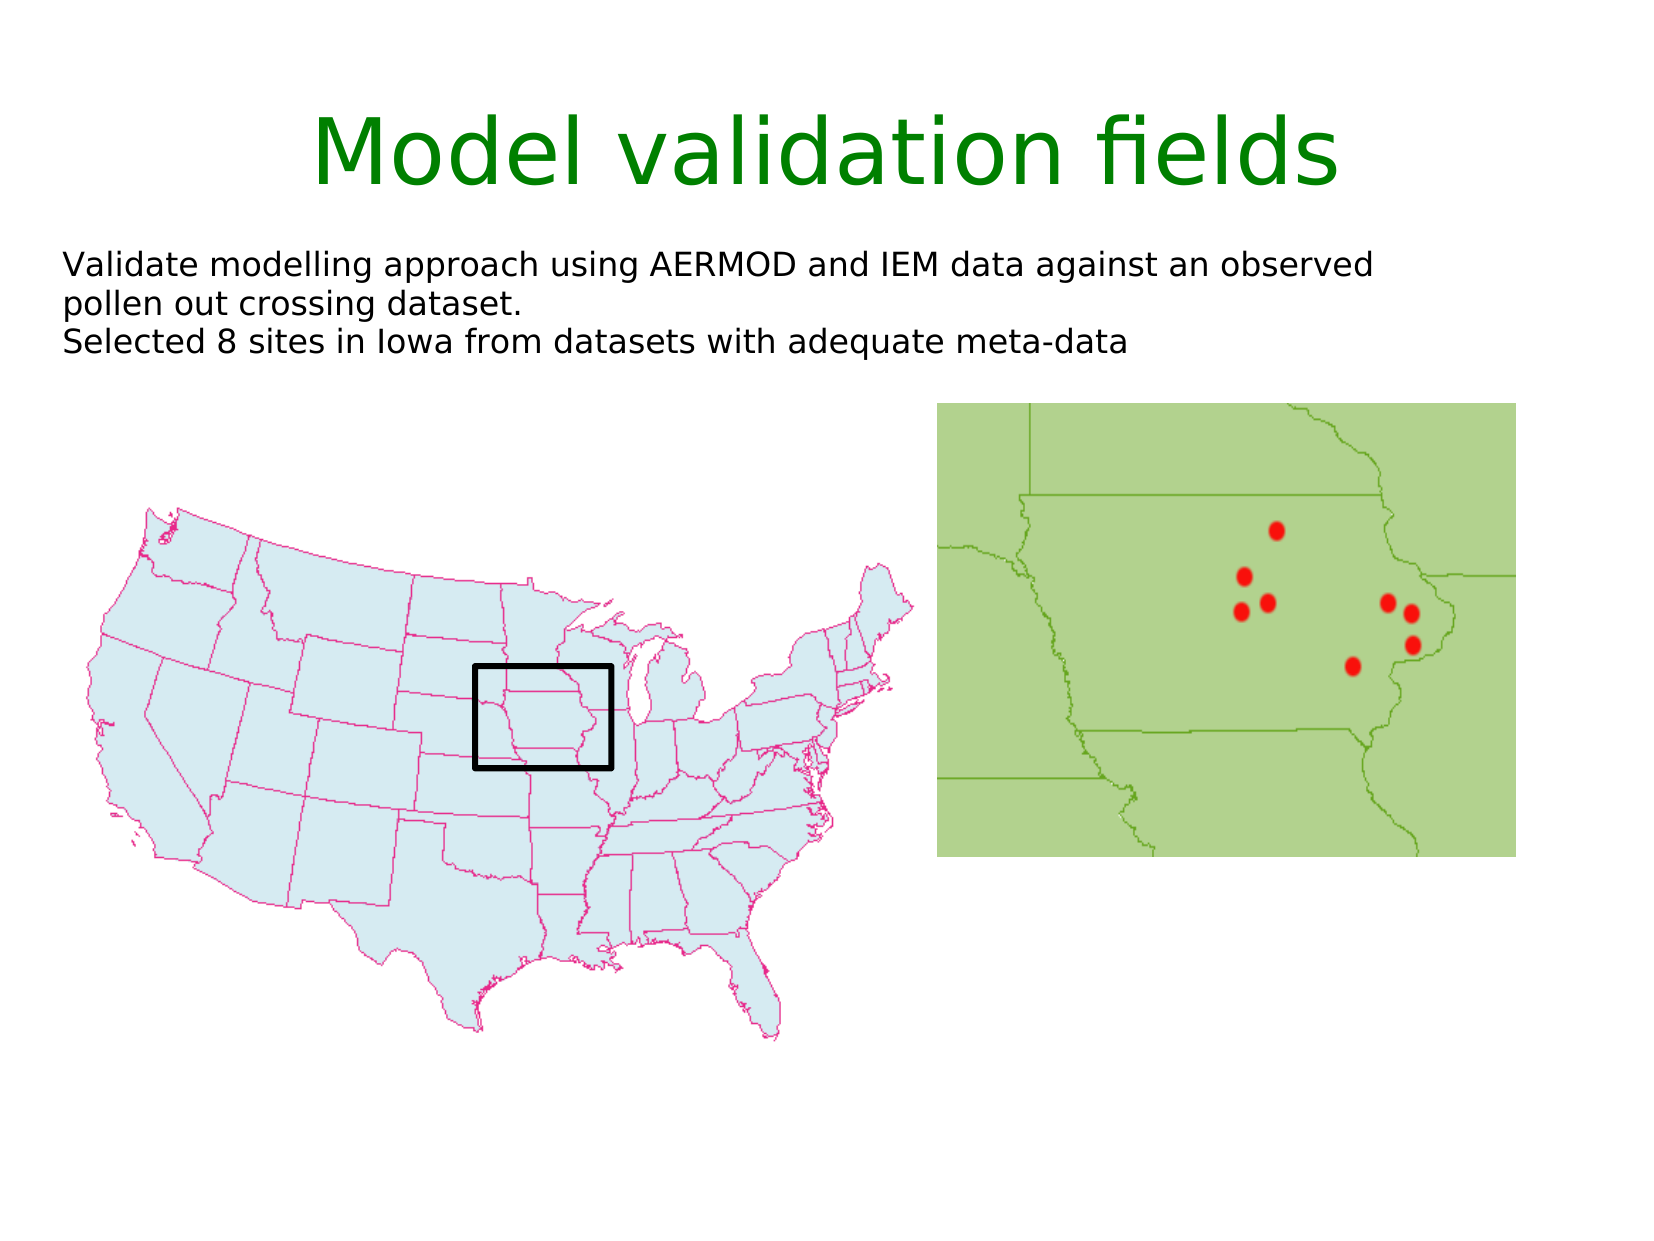

# Model validation fields
Validate modelling approach using AERMOD and IEM data against an observed pollen out crossing dataset.
Selected 8 sites in Iowa from datasets with adequate meta-data